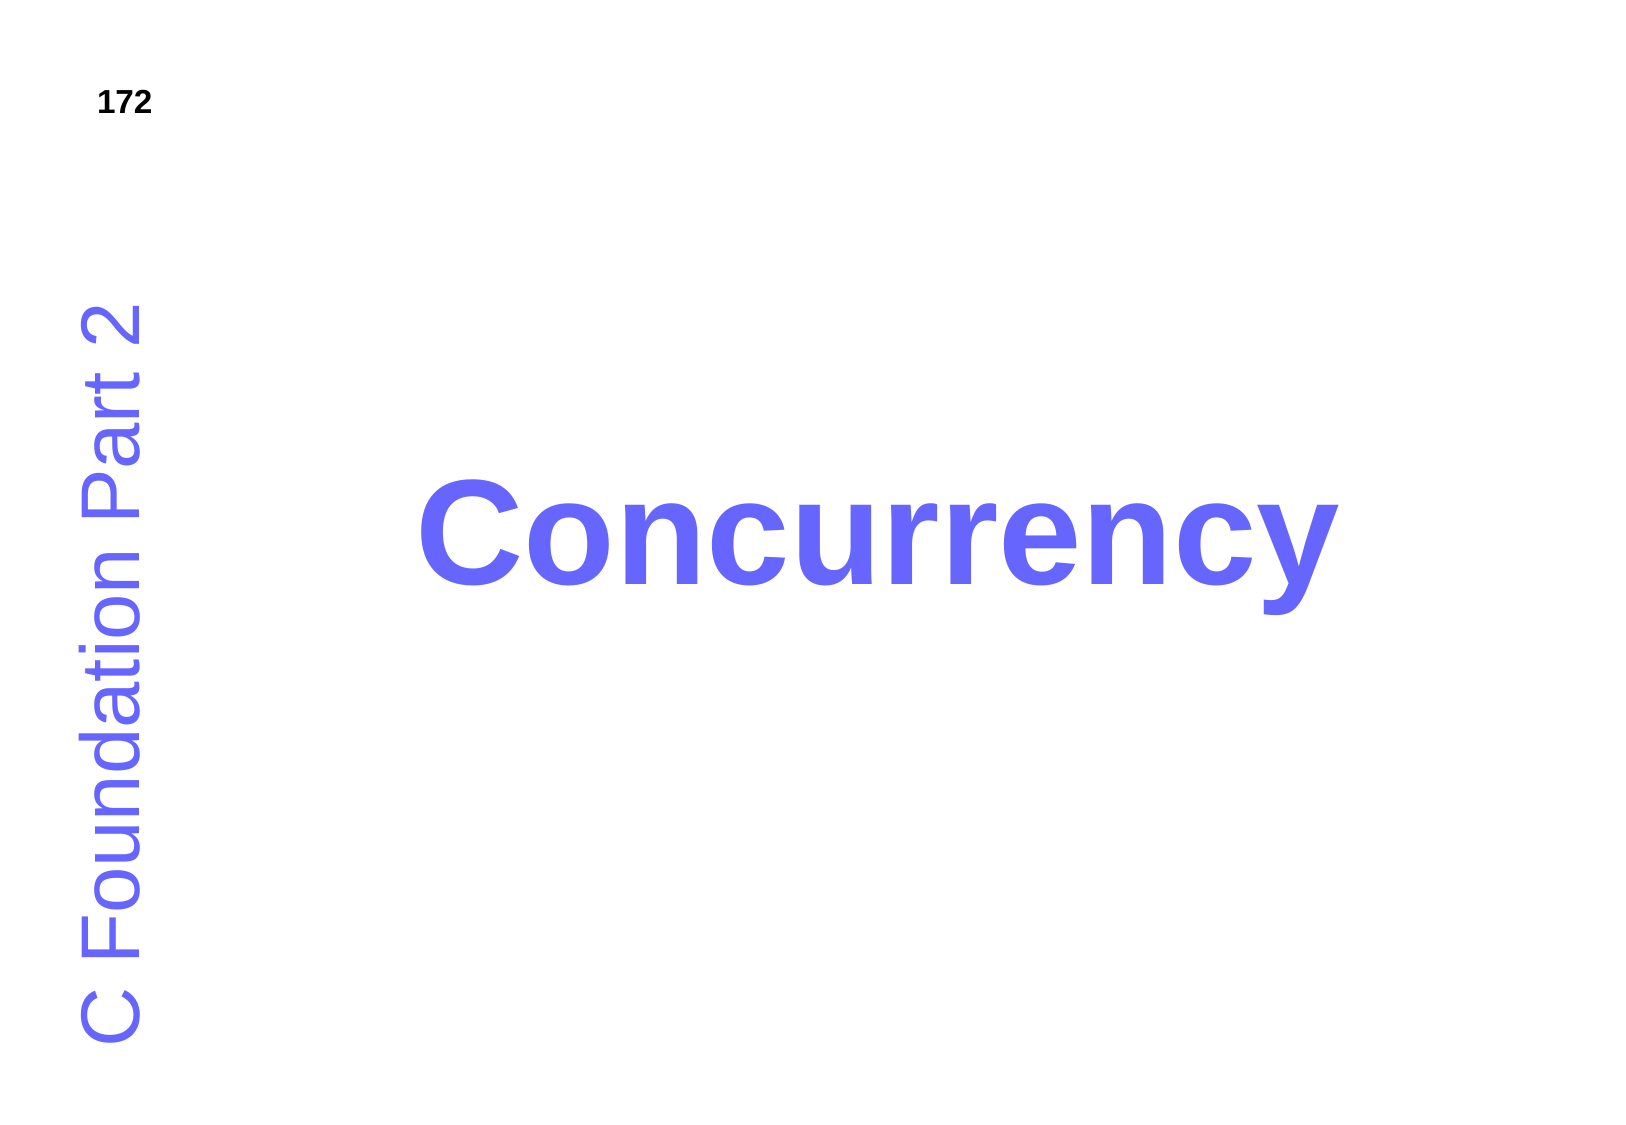

172
Concurrency
# C Foundation Part 2